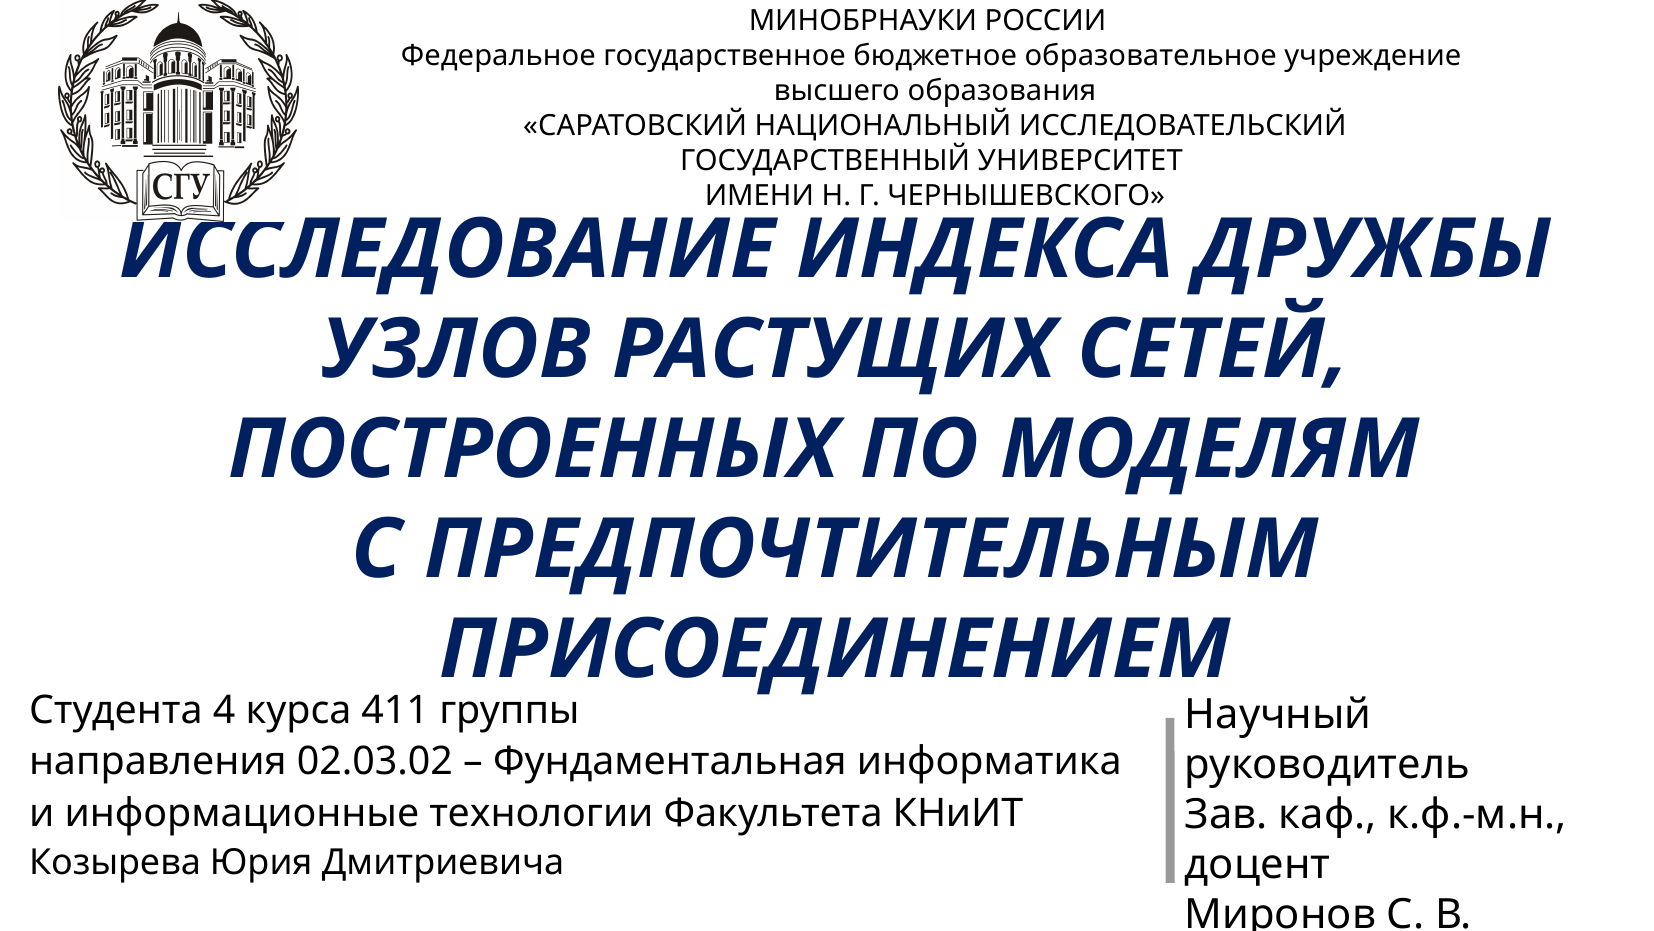

МИНОБРНАУКИ РОССИИ
Федеральное государственное бюджетное образовательное учреждение
высшего образования
«САРАТОВСКИЙ НАЦИОНАЛЬНЫЙ ИССЛЕДОВАТЕЛЬСКИЙ
ГОСУДАРСТВЕННЫЙ УНИВЕРСИТЕТ
ИМЕНИ Н. Г. ЧЕРНЫШЕВСКОГО»
ИССЛЕДОВАНИЕ ИНДЕКСА ДРУЖБЫ УЗЛОВ РАСТУЩИХ СЕТЕЙ, ПОСТРОЕННЫХ ПО МОДЕЛЯМ
С ПРЕДПОЧТИТЕЛЬНЫМ
ПРИСОЕДИНЕНИЕМ
Студента 4 курса 411 группы
направления 02.03.02 – Фундаментальная информатика и информационные технологии Факультета КНиИТ
Козырева Юрия Дмитриевича
Научный руководитель
Зав. каф., к.ф.-м.н.,
доцент
Миронов С. В.